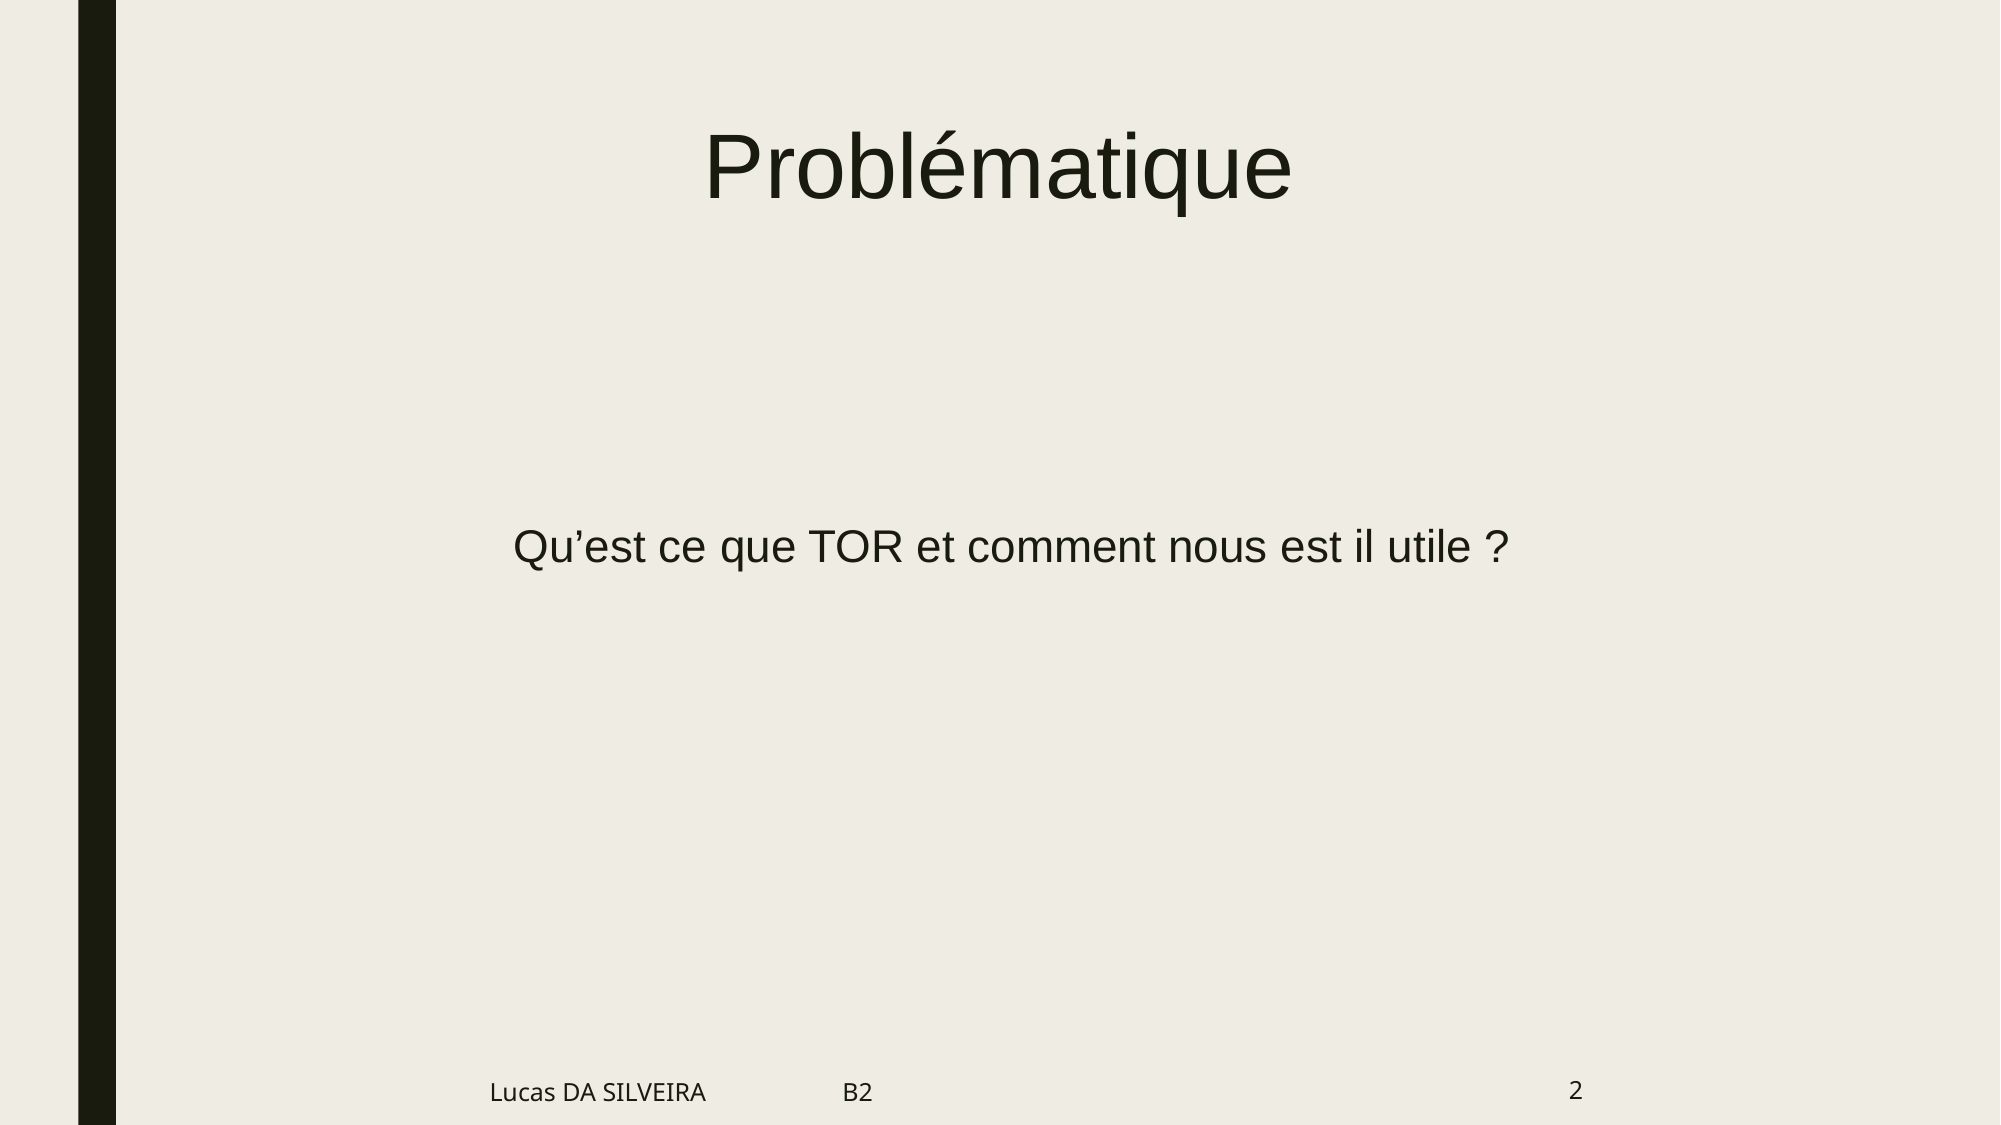

# Problématique
Qu’est ce que TOR et comment nous est il utile ?
Lucas DA SILVEIRA B2
2